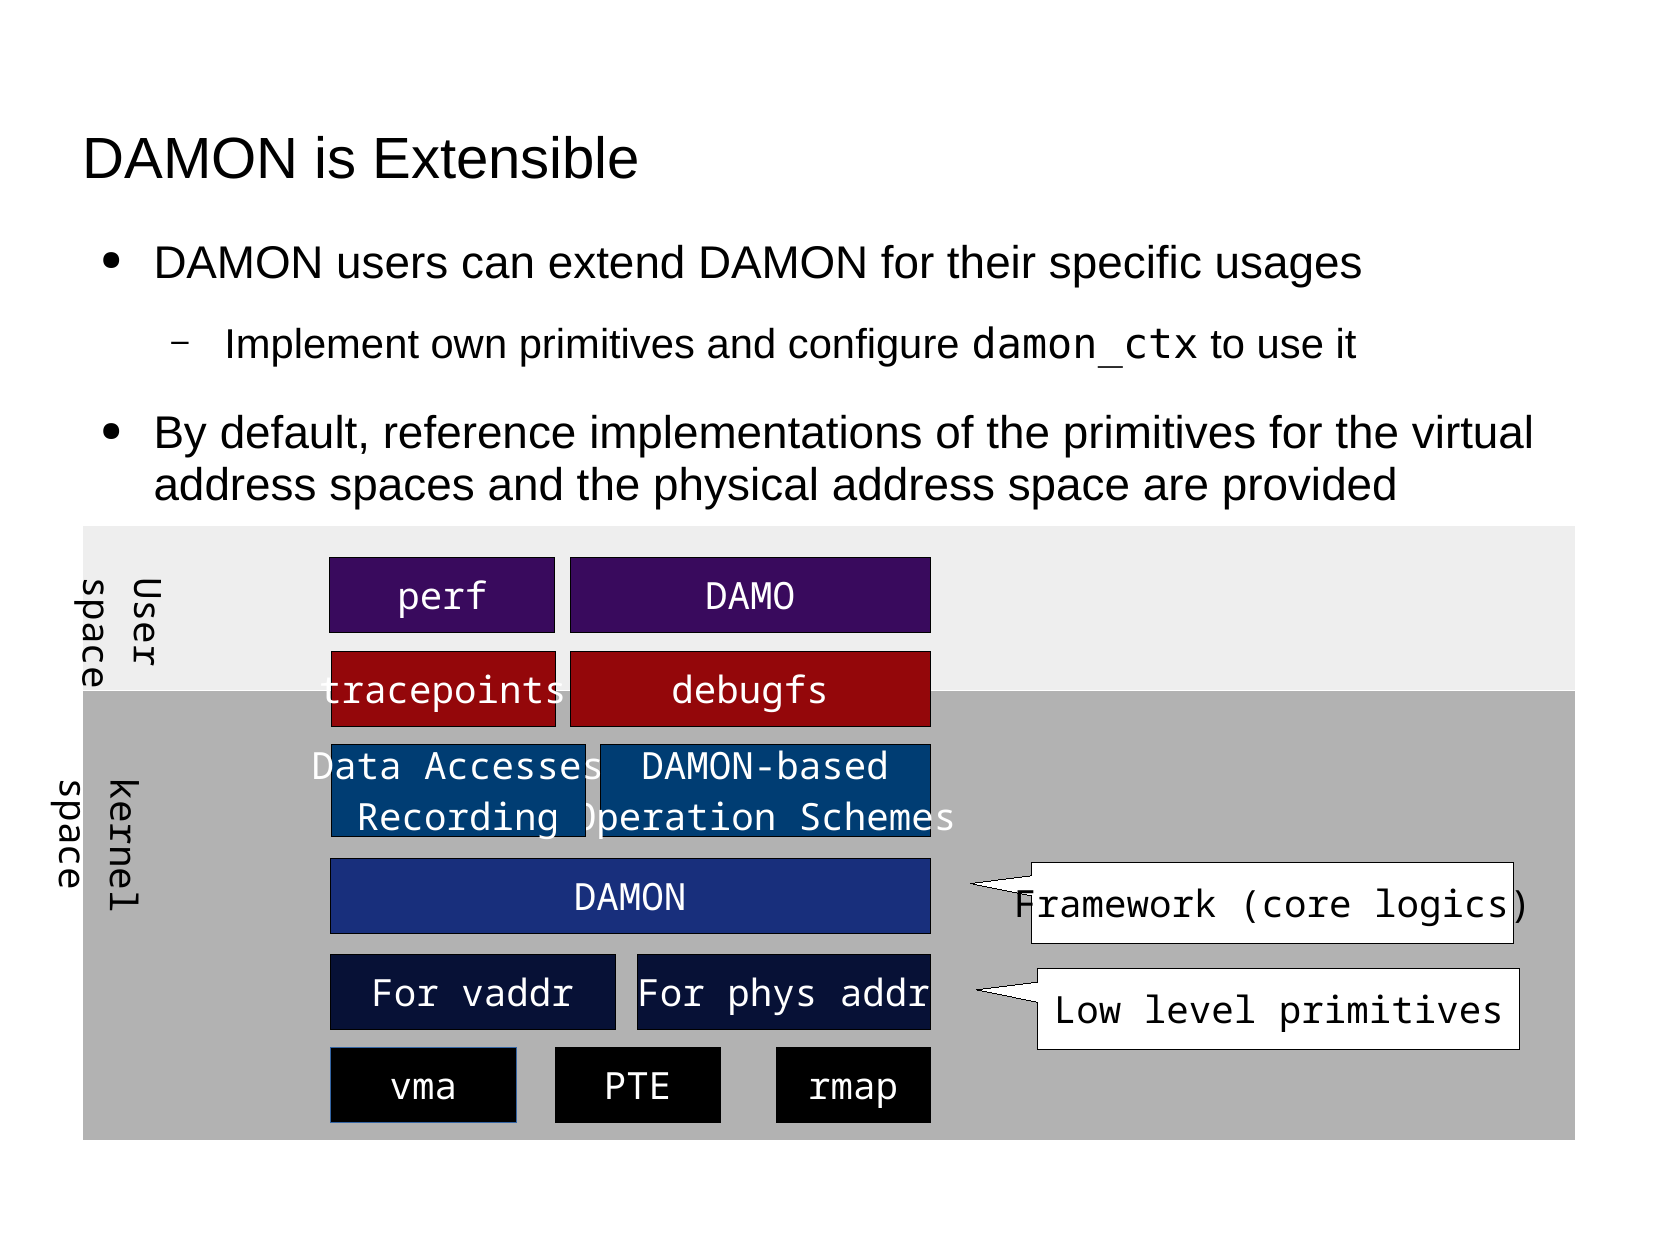

# DAMON is Extensible
DAMON users can extend DAMON for their specific usages
Implement own primitives and configure damon_ctx to use it
By default, reference implementations of the primitives for the virtual address spaces and the physical address space are provided
perf
DAMO
User
space
tracepoints
debugfs
Data Accesses
Recording
DAMON-based
Operation Schemes
kernel space
DAMON
Framework (core logics)
For vaddr
For phys addr
Low level primitives
vma
PTE
rmap